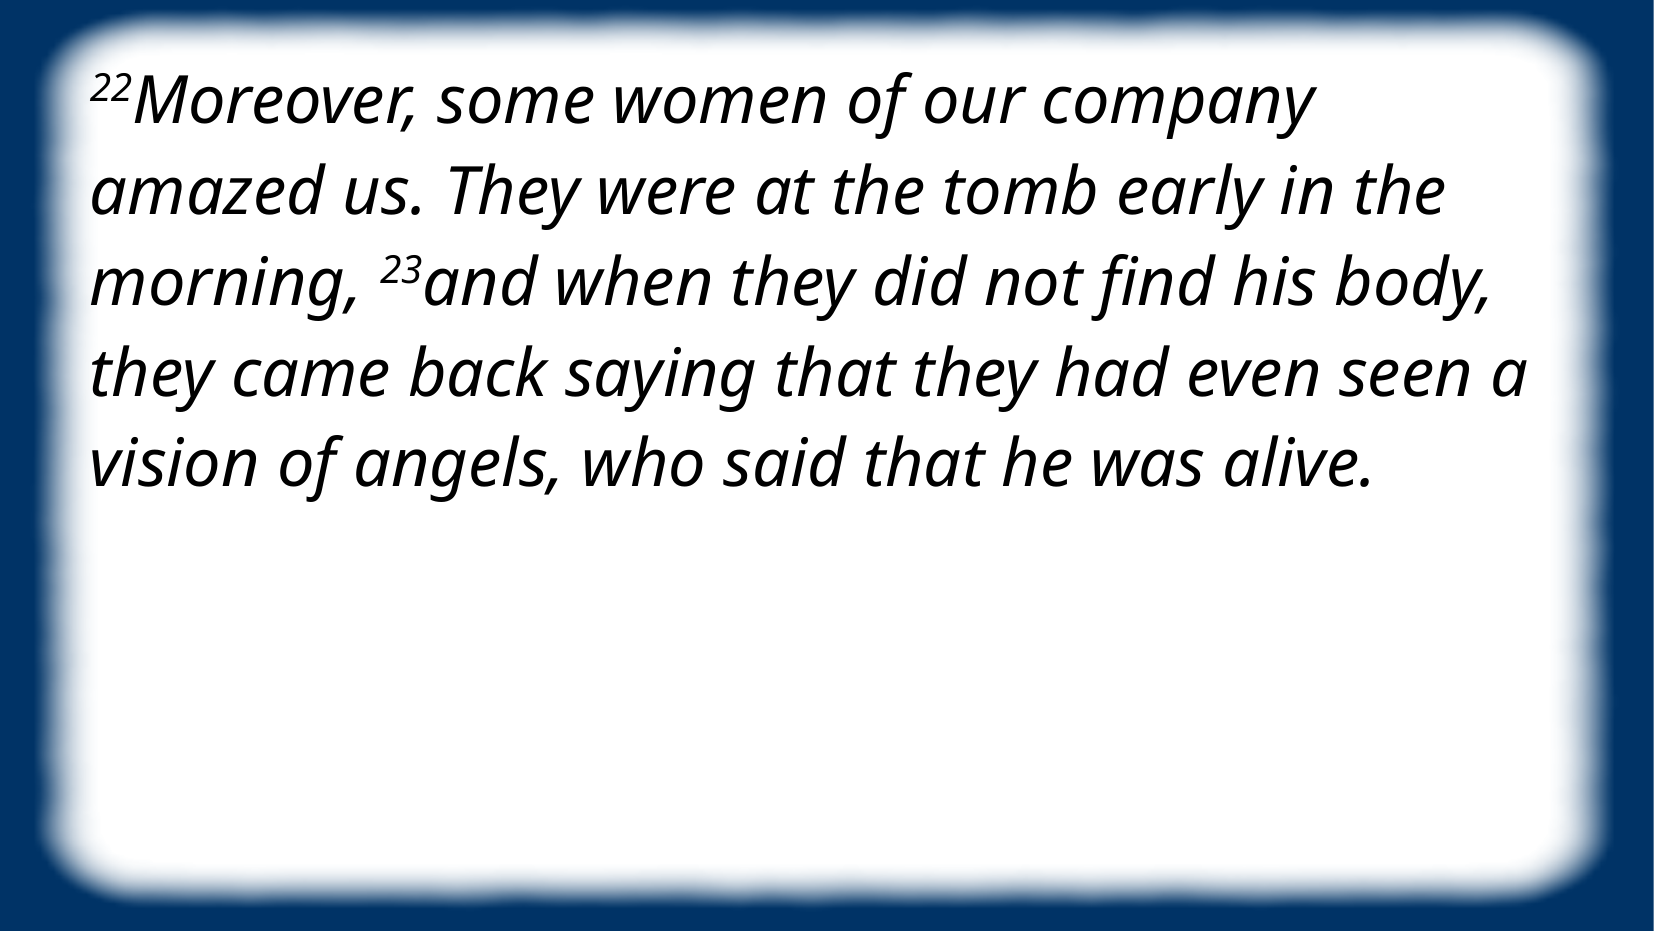

22Moreover, some women of our company amazed us. They were at the tomb early in the morning, 23and when they did not find his body, they came back saying that they had even seen a vision of angels, who said that he was alive.